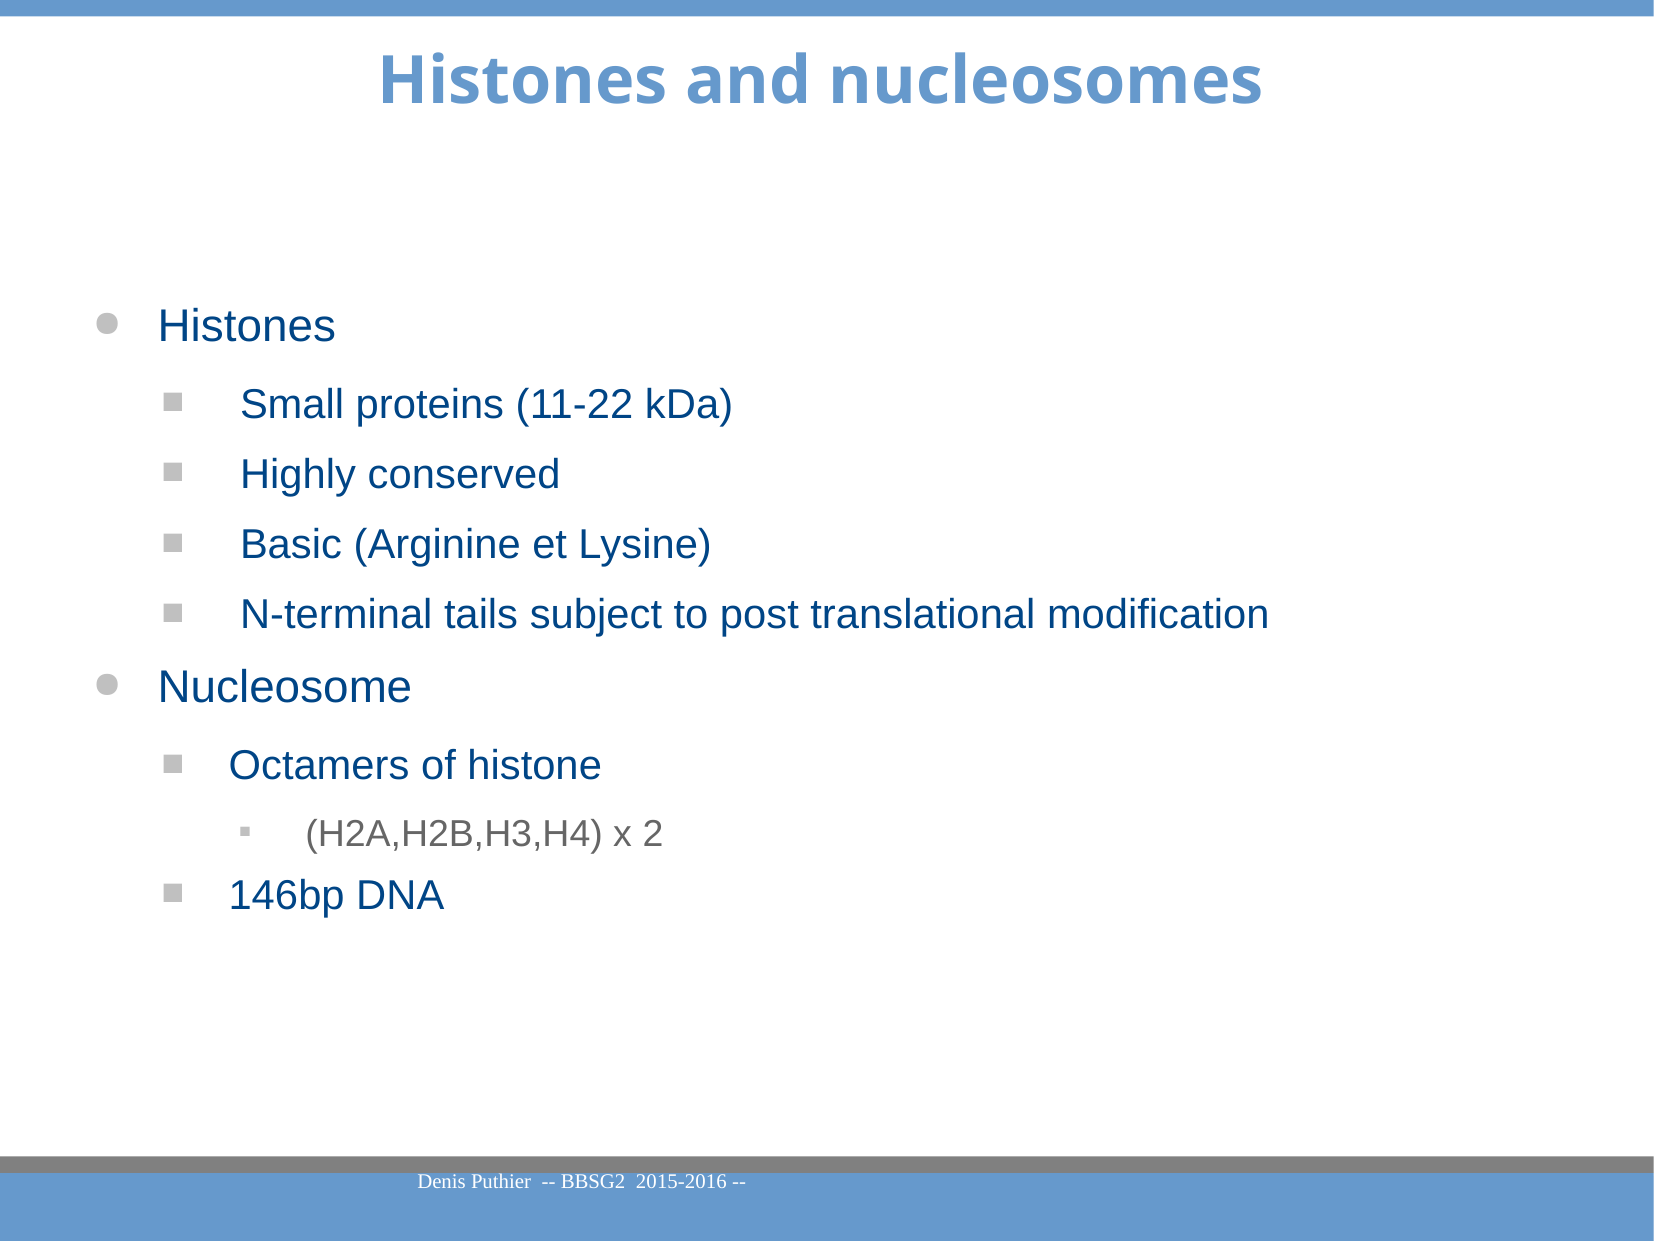

# Histones and nucleosomes
Histones
 Small proteins (11-22 kDa)
 Highly conserved
 Basic (Arginine et Lysine)
 N-terminal tails subject to post translational modification
Nucleosome
Octamers of histone
(H2A,H2B,H3,H4) x 2
146bp DNA